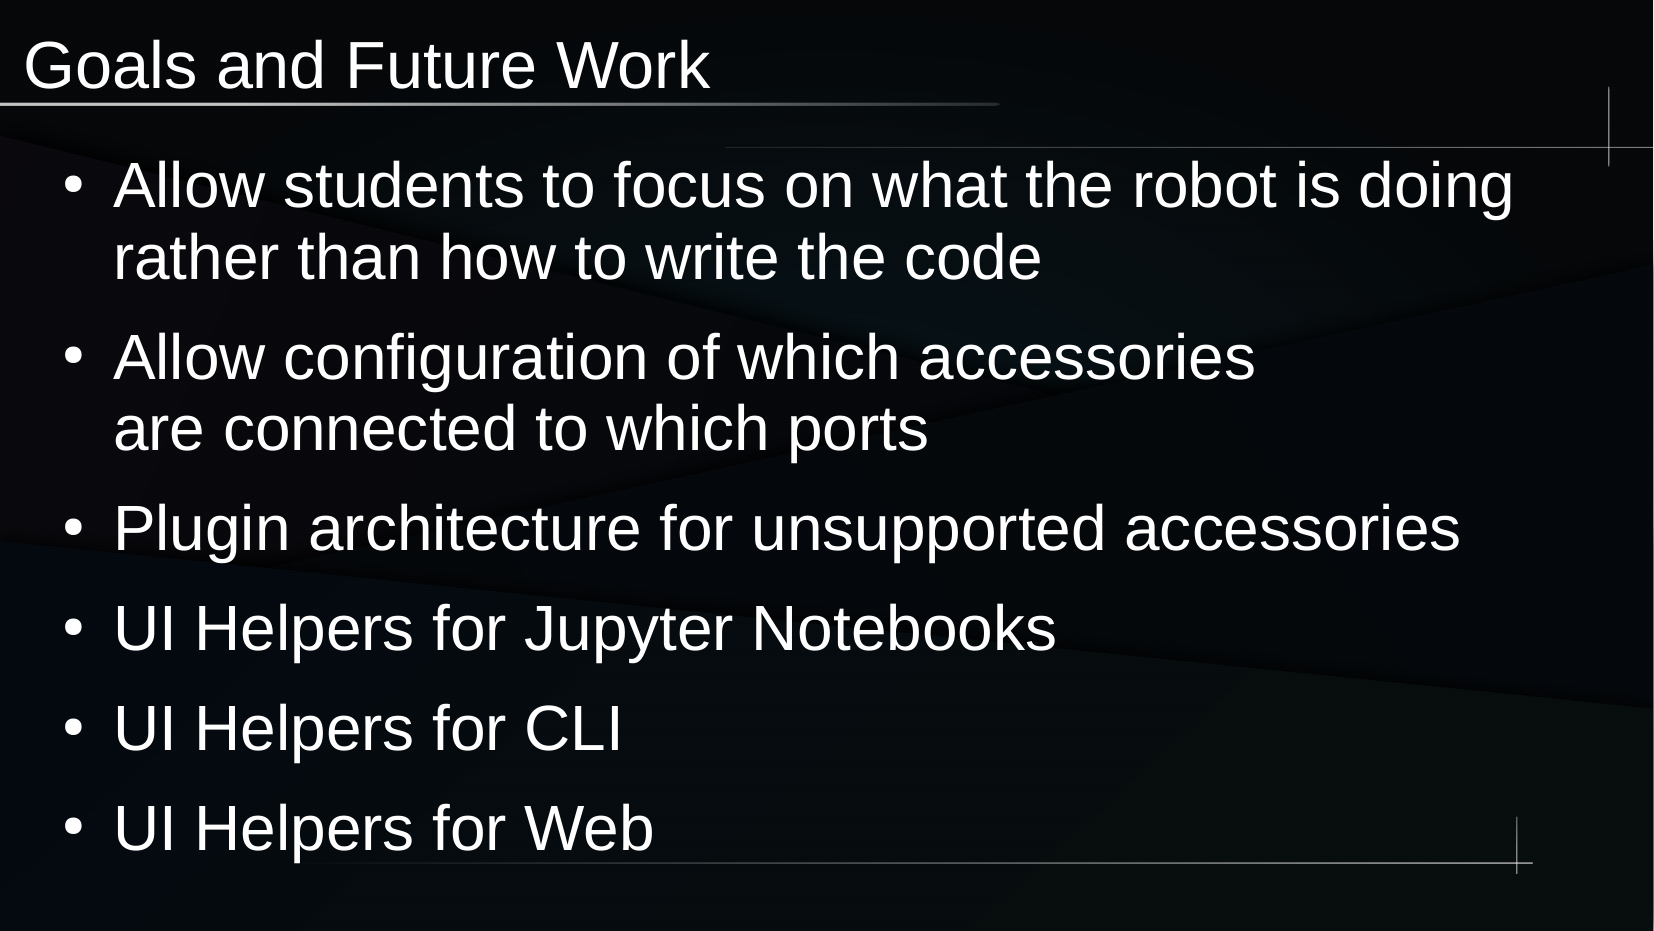

# Goals and Future Work
Allow students to focus on what the robot is doing
rather than how to write the code
Allow configuration of which accessories
are connected to which ports
Plugin architecture for unsupported accessories
UI Helpers for Jupyter Notebooks
UI Helpers for CLI
UI Helpers for Web